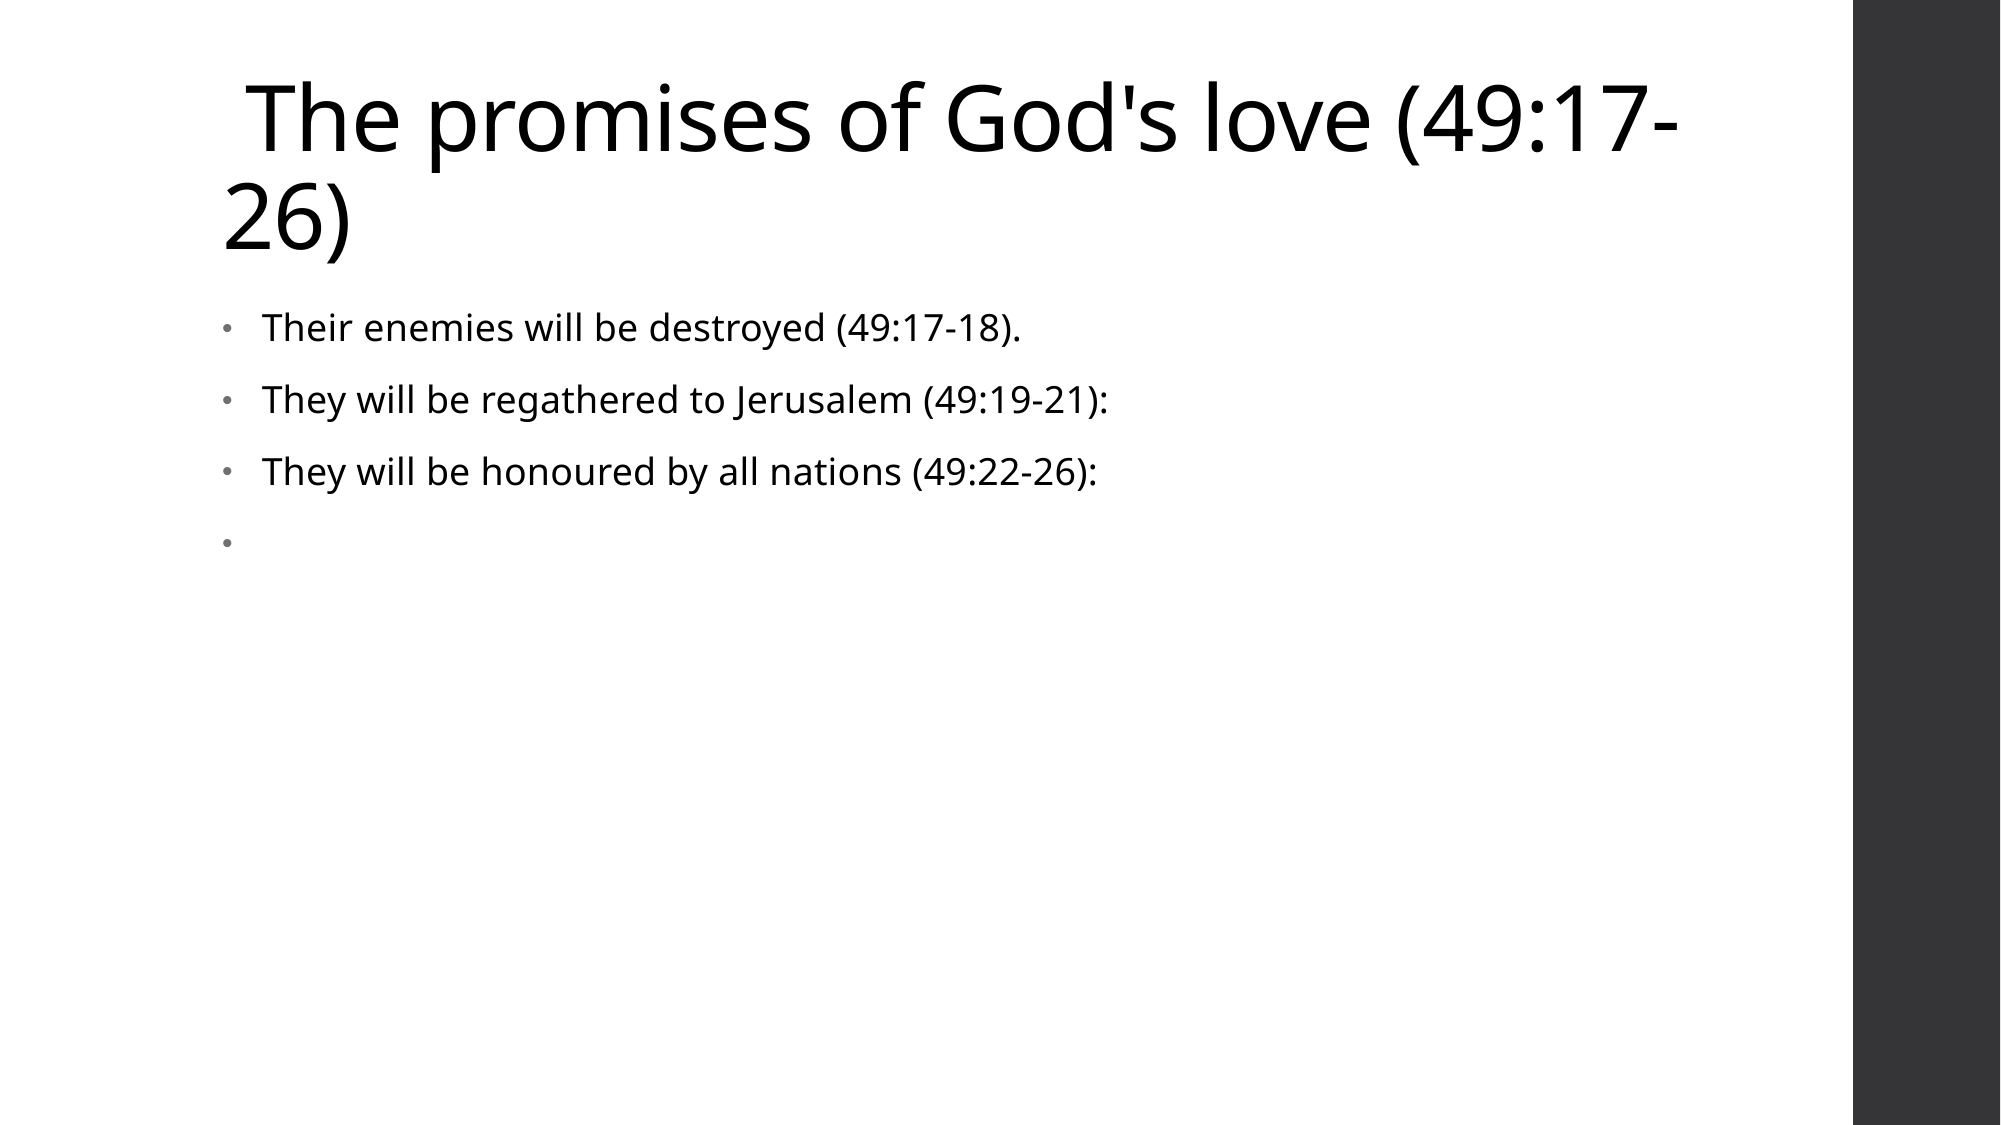

# The promises of God's love (49:17-26)
 Their enemies will be destroyed (49:17-18).
 They will be regathered to Jerusalem (49:19-21):
 They will be honoured by all nations (49:22-26):